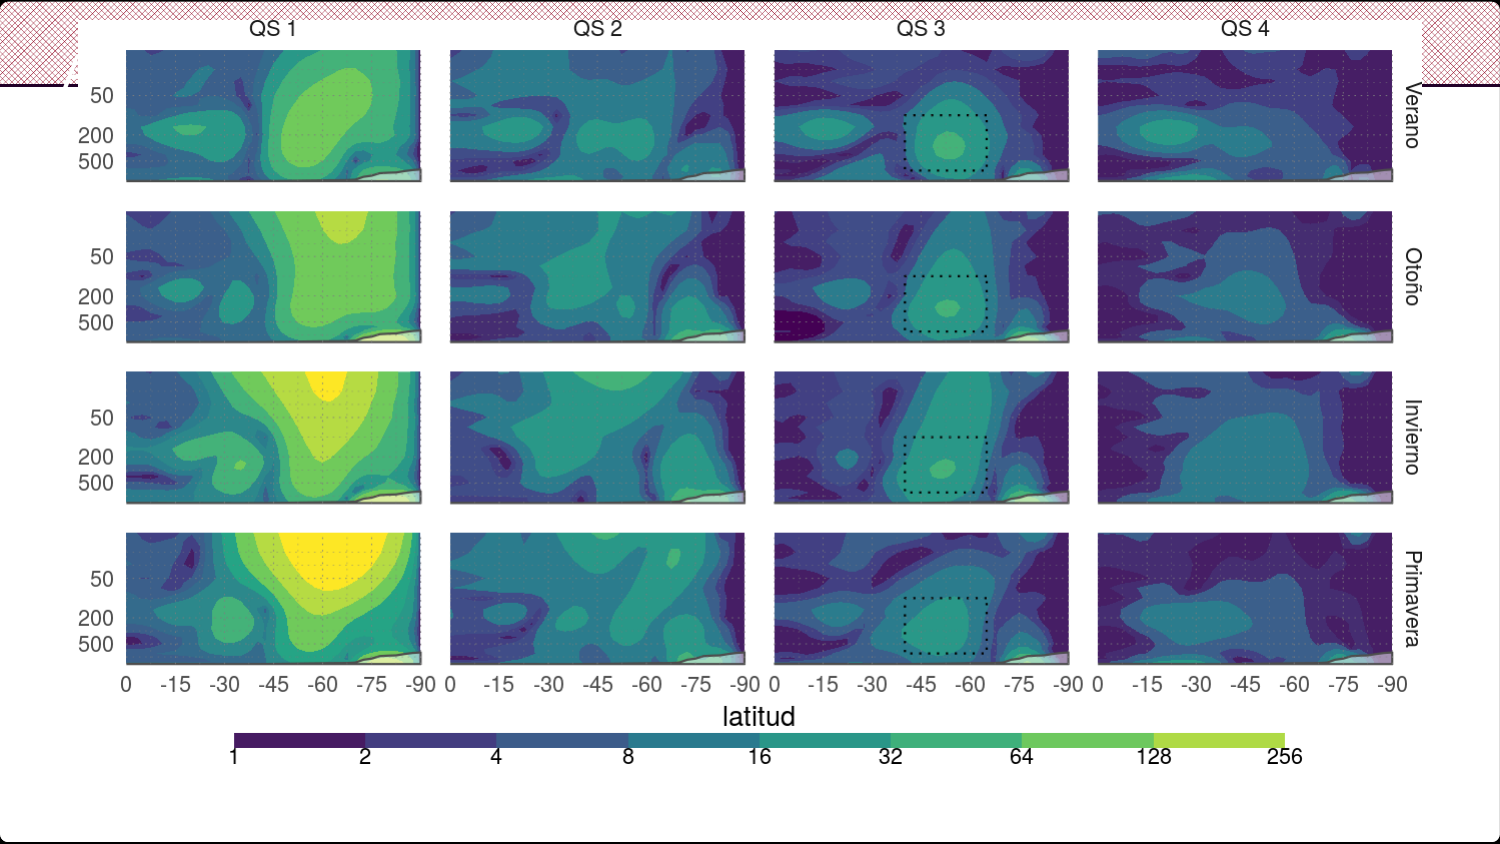

# Amplitud
Amplitud de cada onda planetaria.